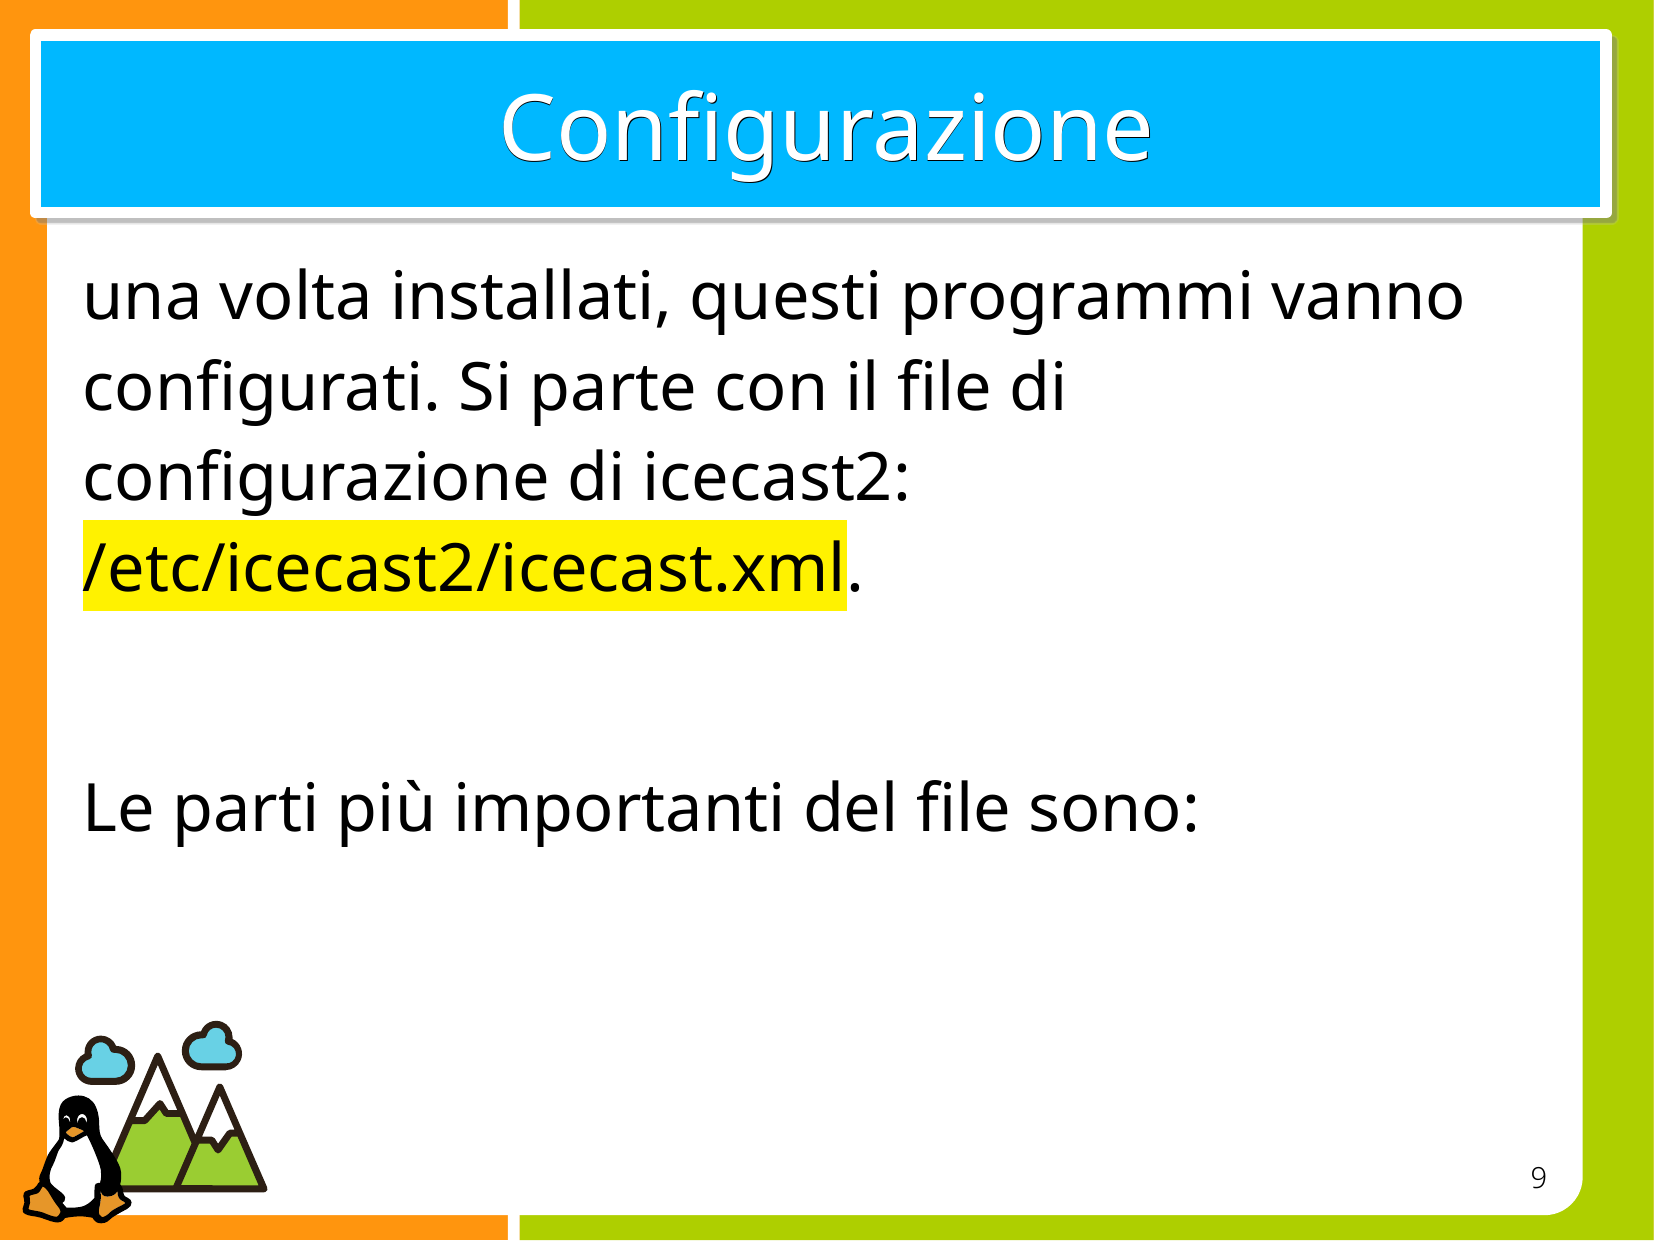

# Configurazione
una volta installati, questi programmi vanno configurati. Si parte con il file di configurazione di icecast2: /etc/icecast2/icecast.xml.
Le parti più importanti del file sono:
9